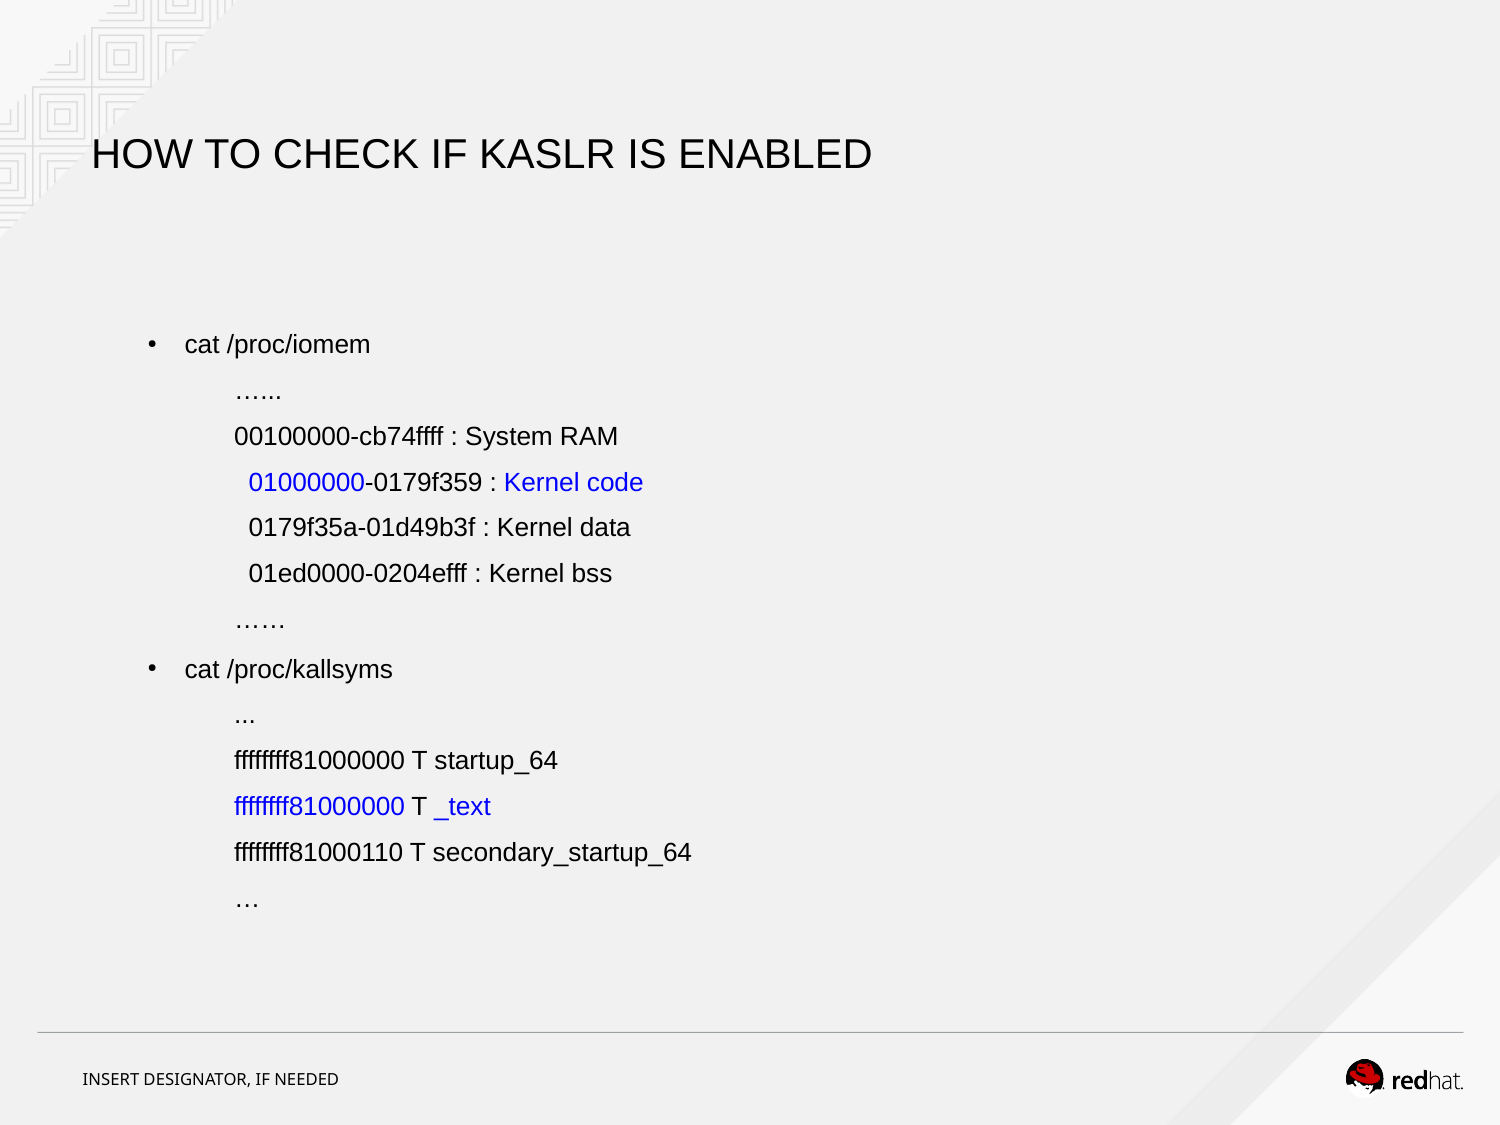

# HOW TO CHECK IF KASLR IS ENABLED
cat /proc/iomem
…...
00100000-cb74ffff : System RAM
 01000000-0179f359 : Kernel code
 0179f35a-01d49b3f : Kernel data
 01ed0000-0204efff : Kernel bss
……
cat /proc/kallsyms
...
ffffffff81000000 T startup_64
ffffffff81000000 T _text
ffffffff81000110 T secondary_startup_64
…